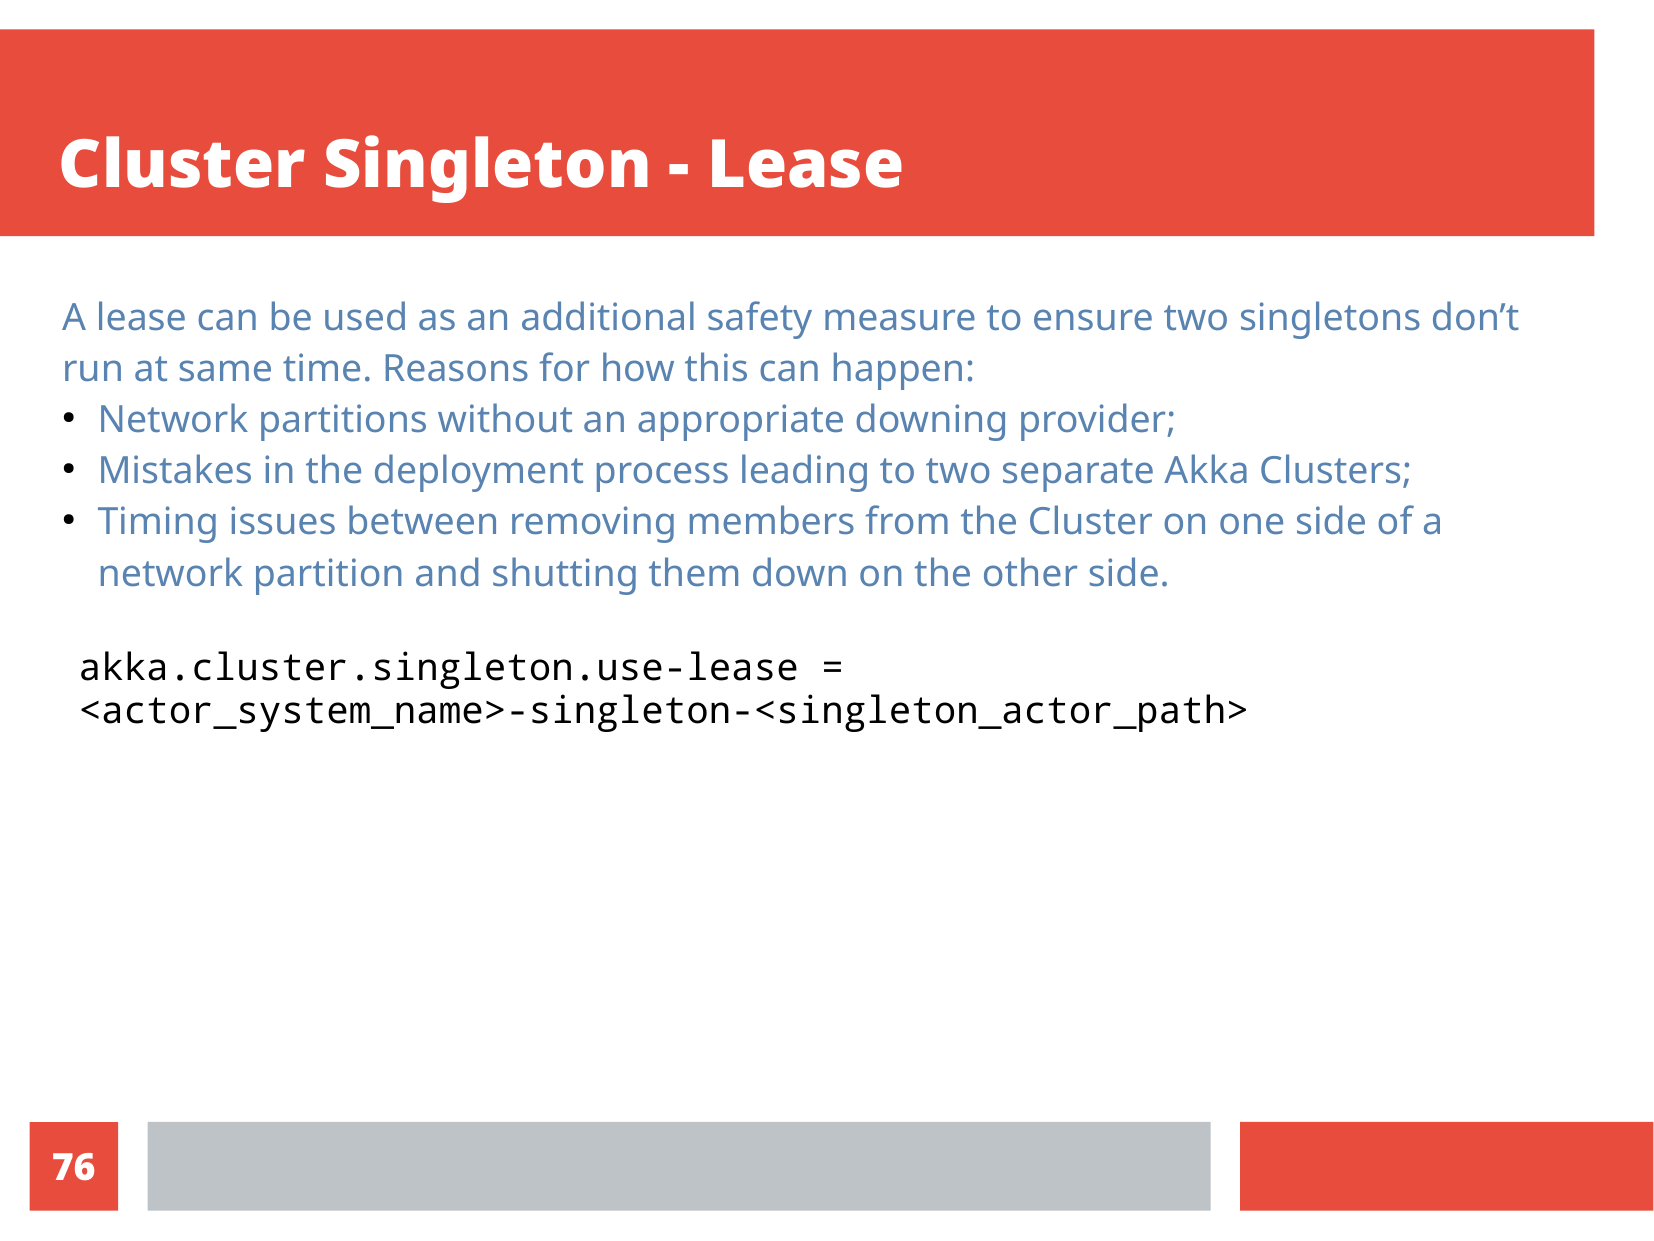

# Cluster Singleton - Lease
A lease can be used as an additional safety measure to ensure two singletons don’t run at same time. Reasons for how this can happen:
Network partitions without an appropriate downing provider;
Mistakes in the deployment process leading to two separate Akka Clusters;
Timing issues between removing members from the Cluster on one side of a network partition and shutting them down on the other side.
akka.cluster.singleton.use-lease =
<actor_system_name>-singleton-<singleton_actor_path>
76